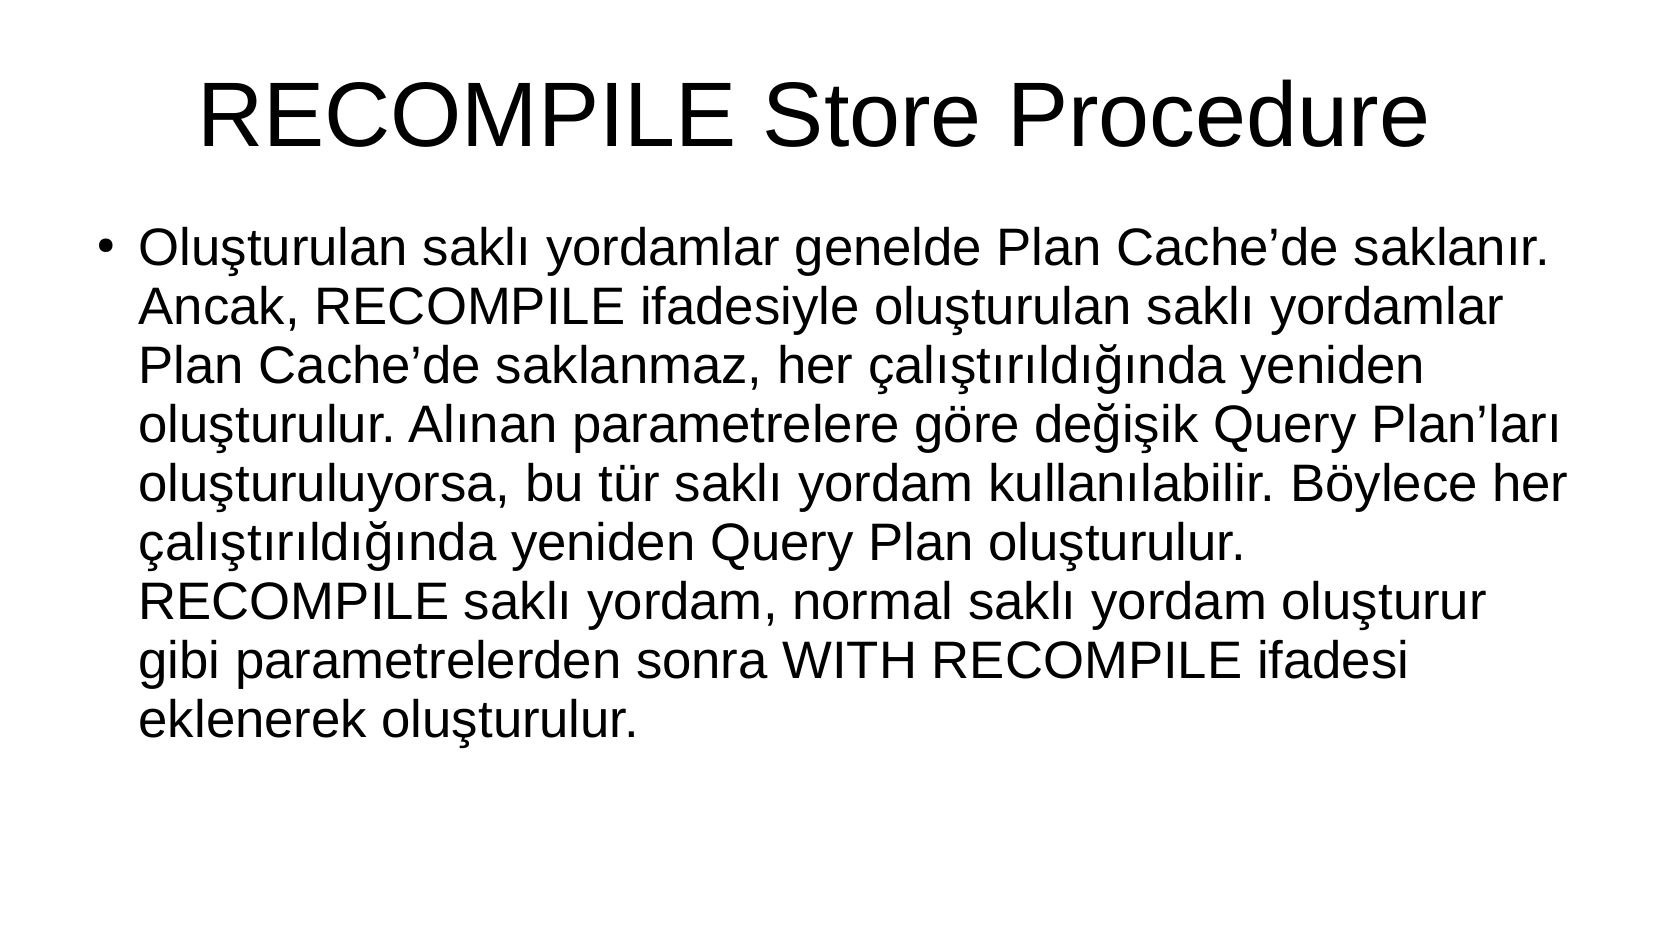

# RECOMPILE Store Procedure
Oluşturulan saklı yordamlar genelde Plan Cache’de saklanır. Ancak, RECOMPILE ifadesiyle oluşturulan saklı yordamlar Plan Cache’de saklanmaz, her çalıştırıldığında yeniden oluşturulur. Alınan parametrelere göre değişik Query Plan’ları oluşturuluyorsa, bu tür saklı yordam kullanılabilir. Böylece her çalıştırıldığında yeniden Query Plan oluşturulur. RECOMPILE saklı yordam, normal saklı yordam oluşturur gibi parametrelerden sonra WITH RECOMPILE ifadesi eklenerek oluşturulur.